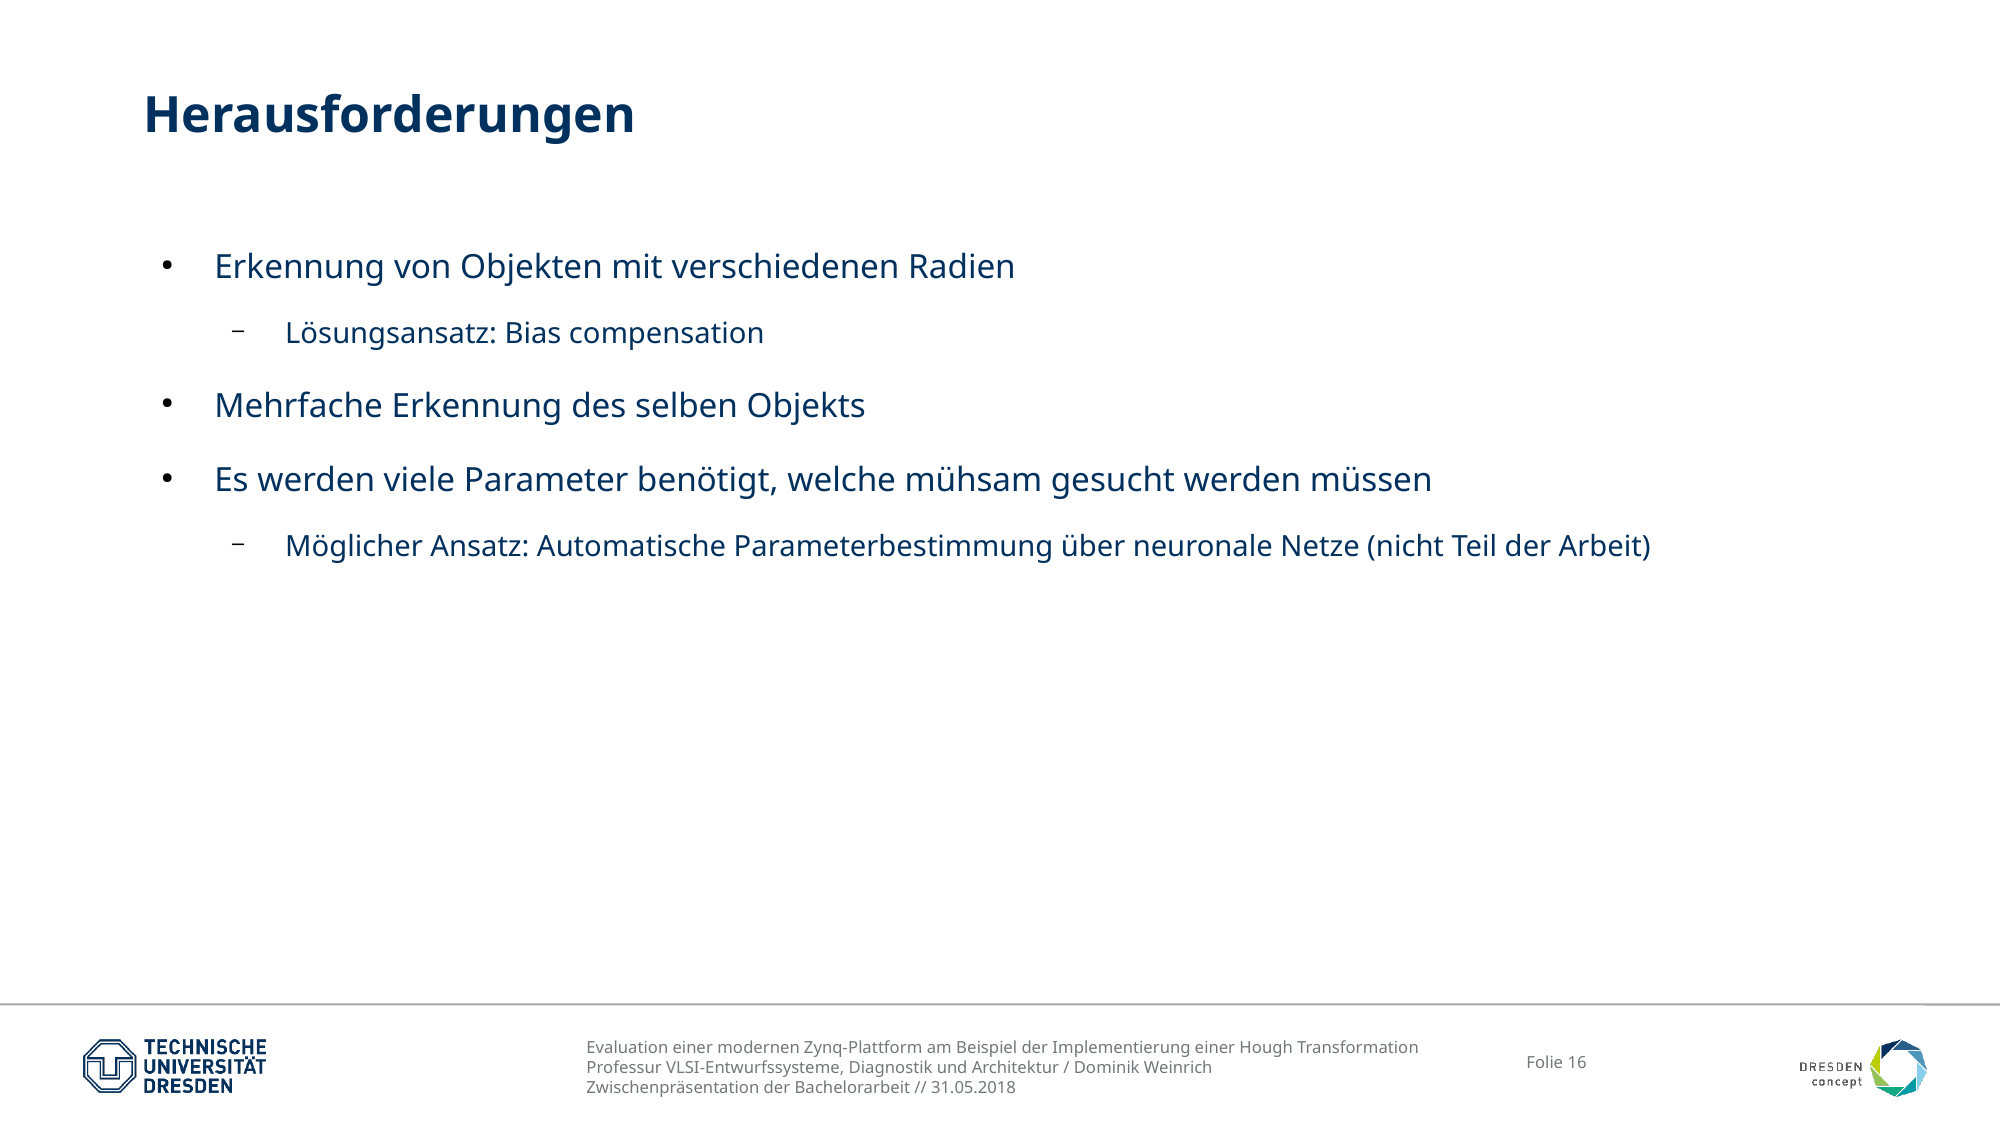

# Herausforderungen
Erkennung von Objekten mit verschiedenen Radien
Lösungsansatz: Bias compensation
Mehrfache Erkennung des selben Objekts
Es werden viele Parameter benötigt, welche mühsam gesucht werden müssen
Möglicher Ansatz: Automatische Parameterbestimmung über neuronale Netze (nicht Teil der Arbeit)